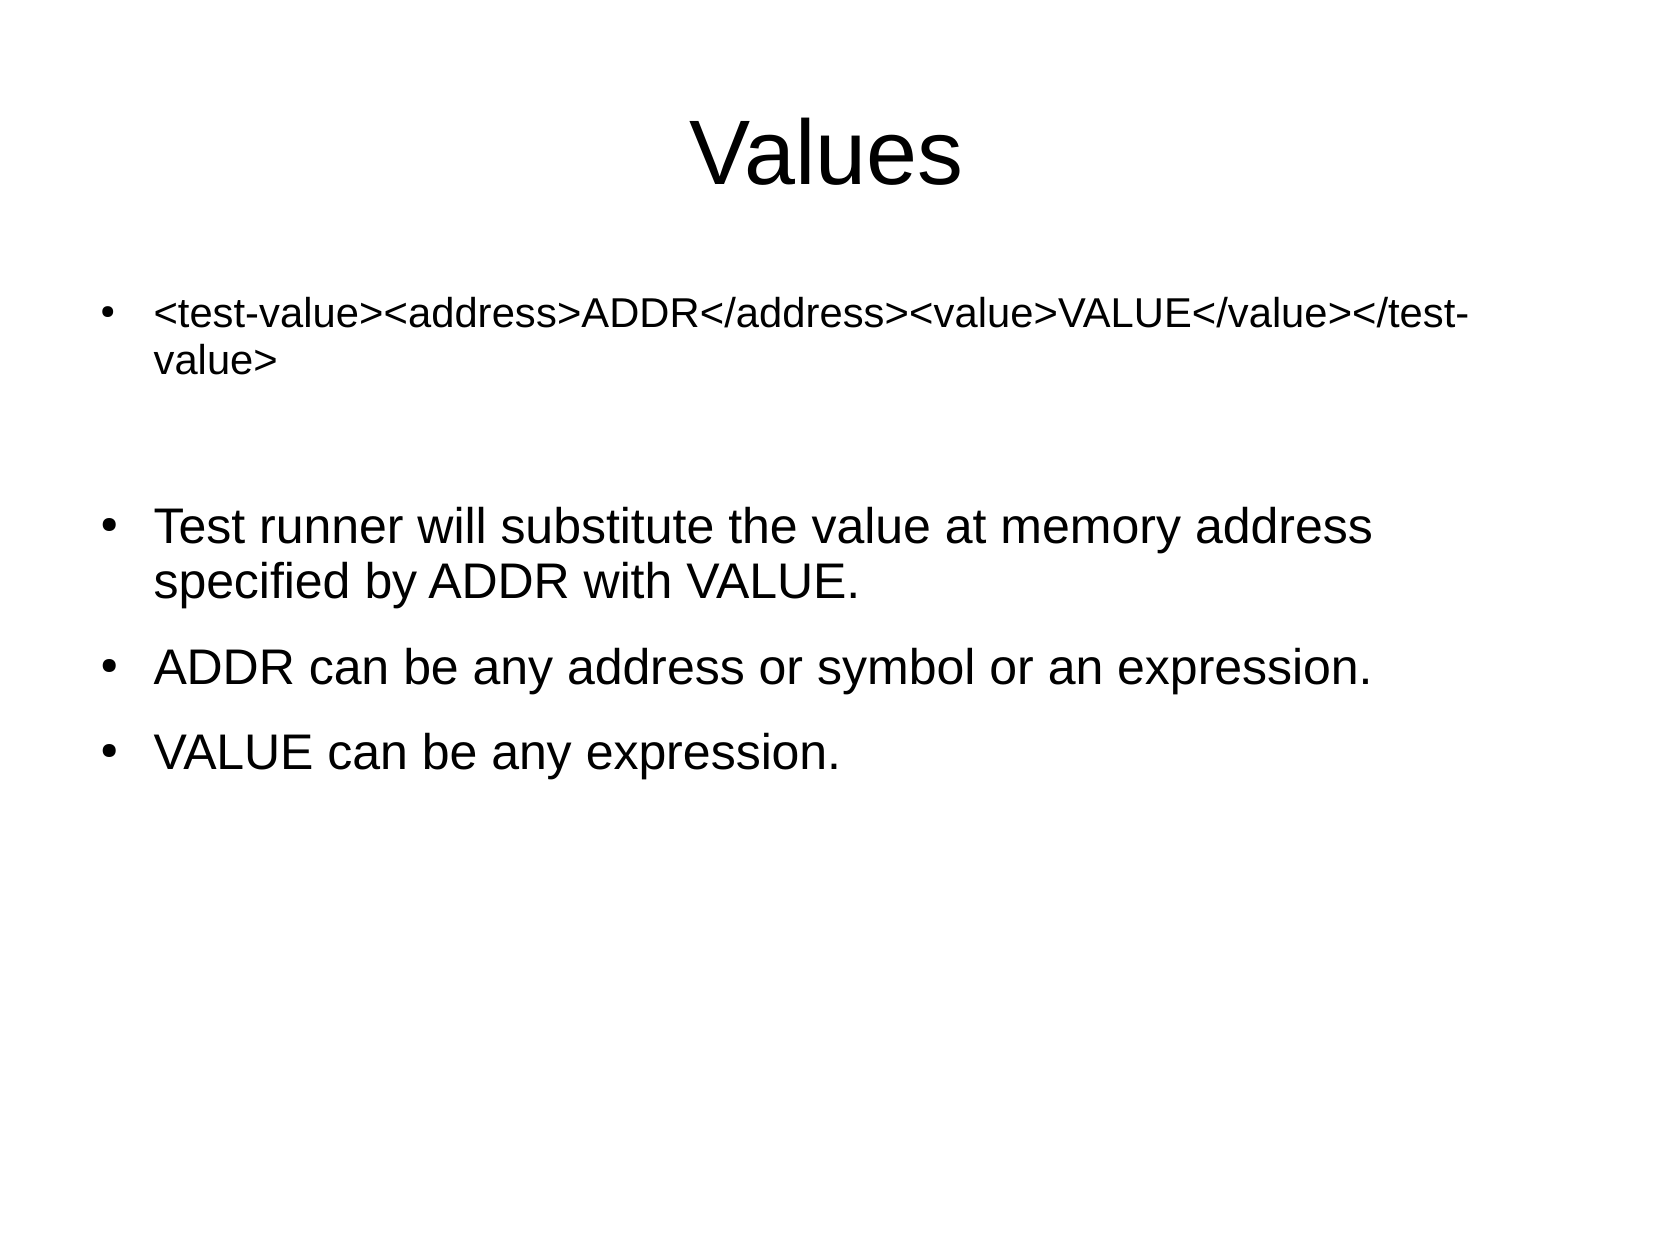

# Values
<test-value><address>ADDR</address><value>VALUE</value></test-value>
Test runner will substitute the value at memory address specified by ADDR with VALUE.
ADDR can be any address or symbol or an expression.
VALUE can be any expression.